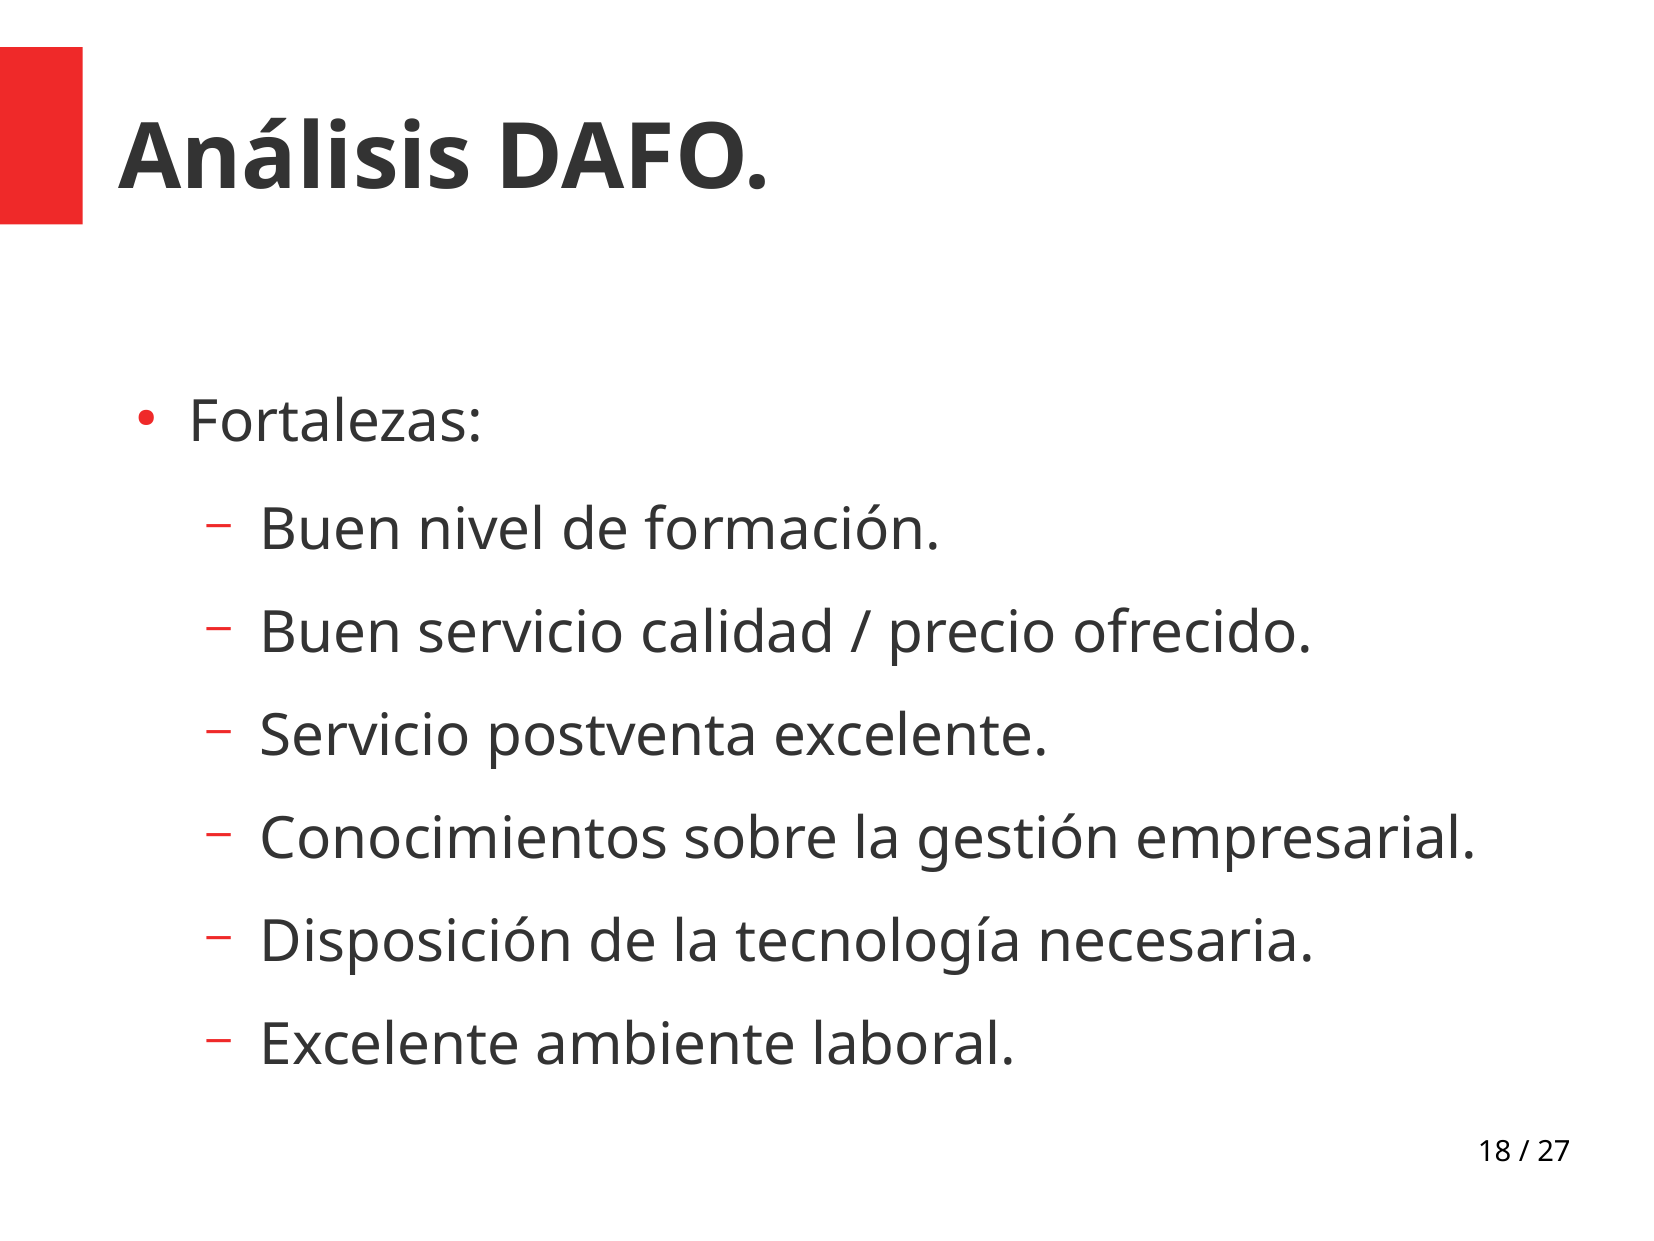

# Análisis DAFO.
Fortalezas:
Buen nivel de formación.
Buen servicio calidad / precio ofrecido.
Servicio postventa excelente.
Conocimientos sobre la gestión empresarial.
Disposición de la tecnología necesaria.
Excelente ambiente laboral.
18